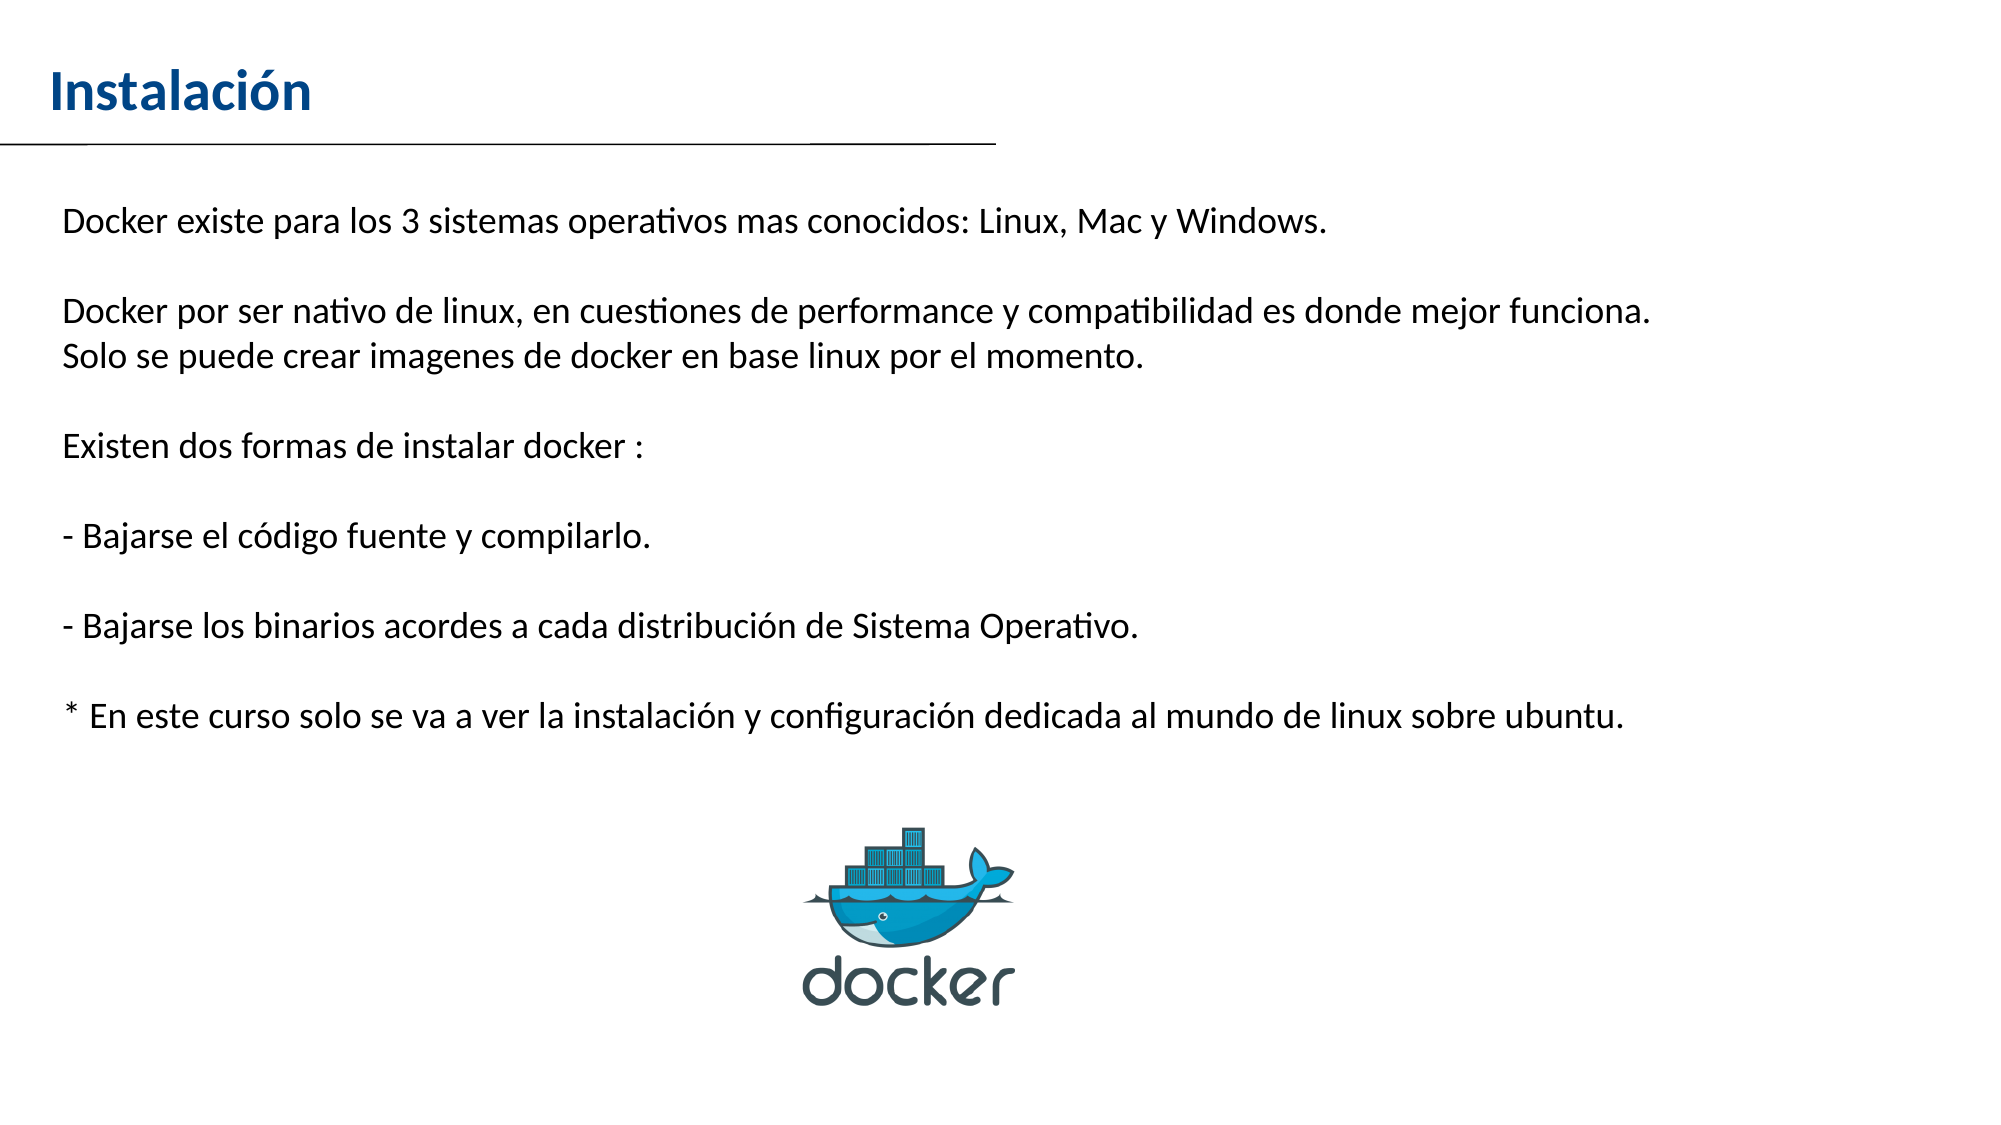

Instalación
Docker existe para los 3 sistemas operativos mas conocidos: Linux, Mac y Windows.
Docker por ser nativo de linux, en cuestiones de performance y compatibilidad es donde mejor funciona.
Solo se puede crear imagenes de docker en base linux por el momento.
Existen dos formas de instalar docker :
- Bajarse el código fuente y compilarlo.
- Bajarse los binarios acordes a cada distribución de Sistema Operativo.
* En este curso solo se va a ver la instalación y configuración dedicada al mundo de linux sobre ubuntu.